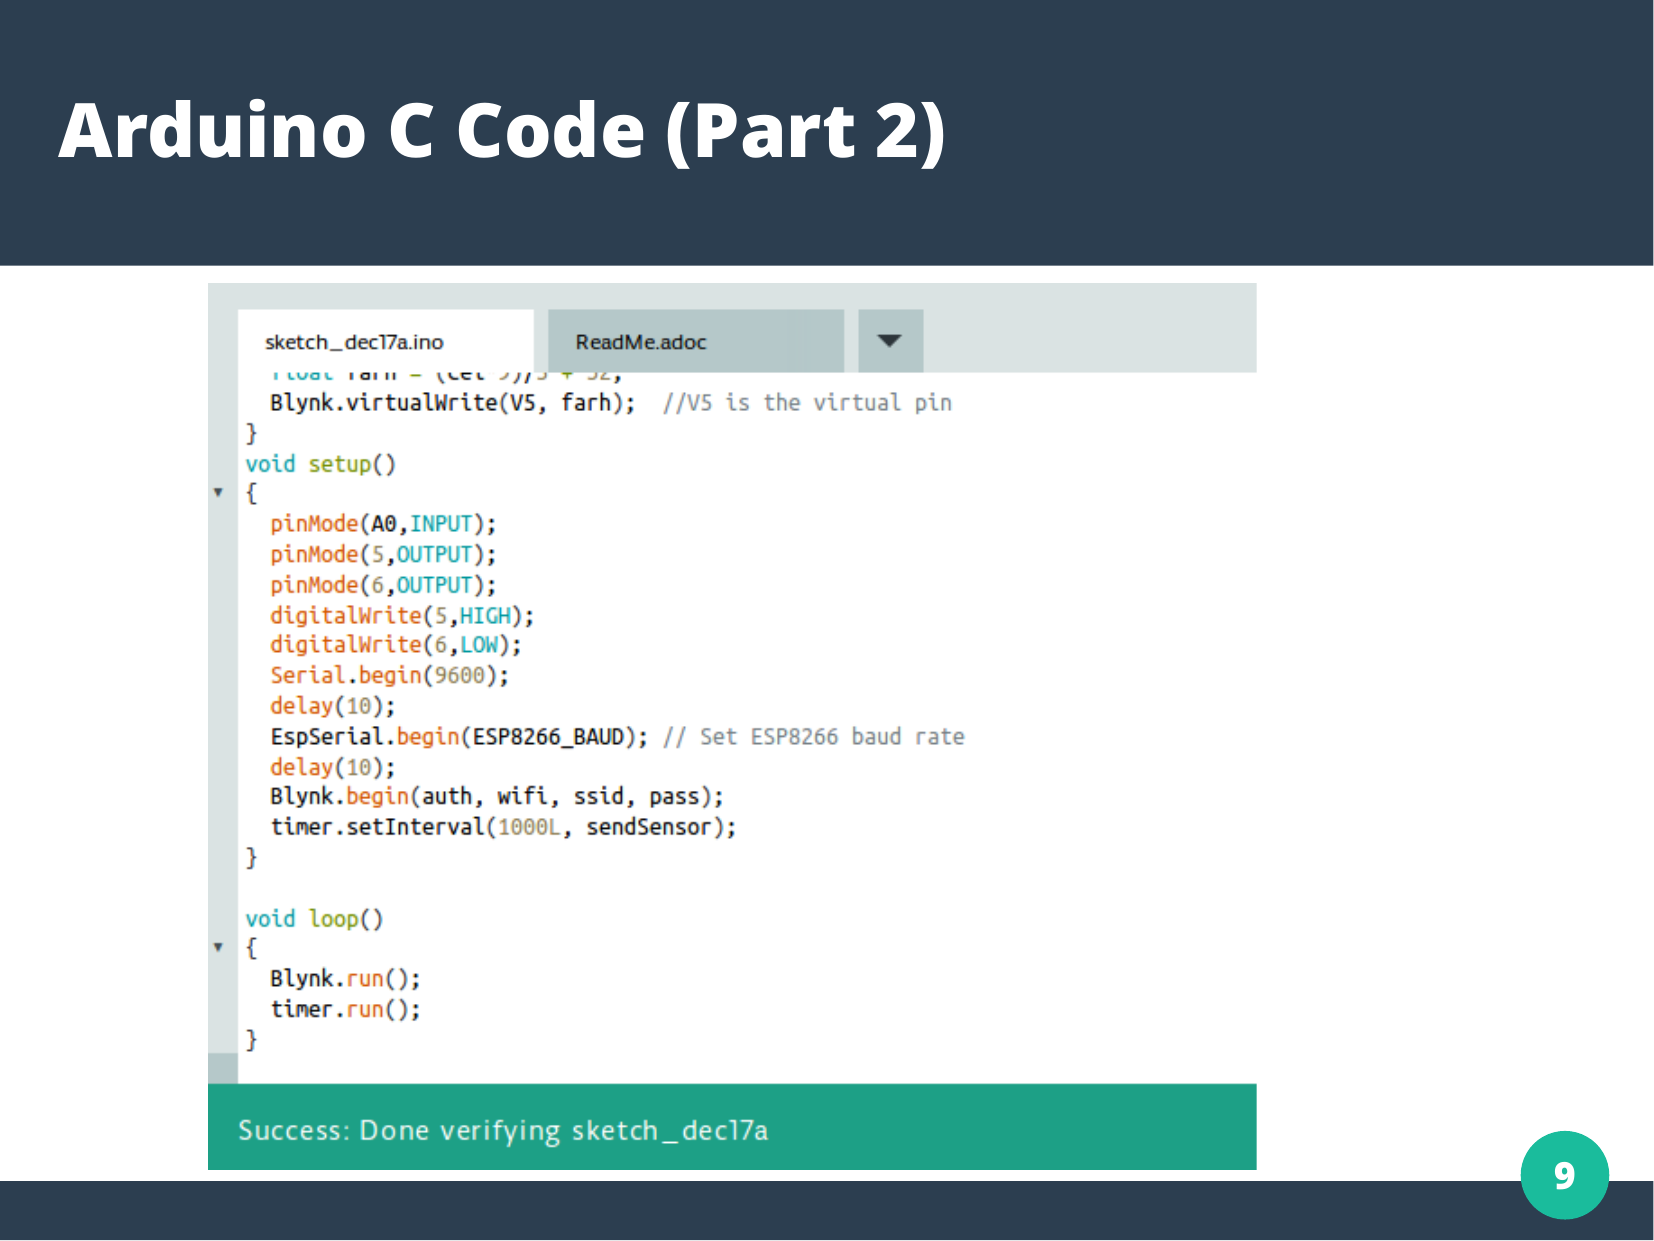

# Arduino C Code (Part 2)
9